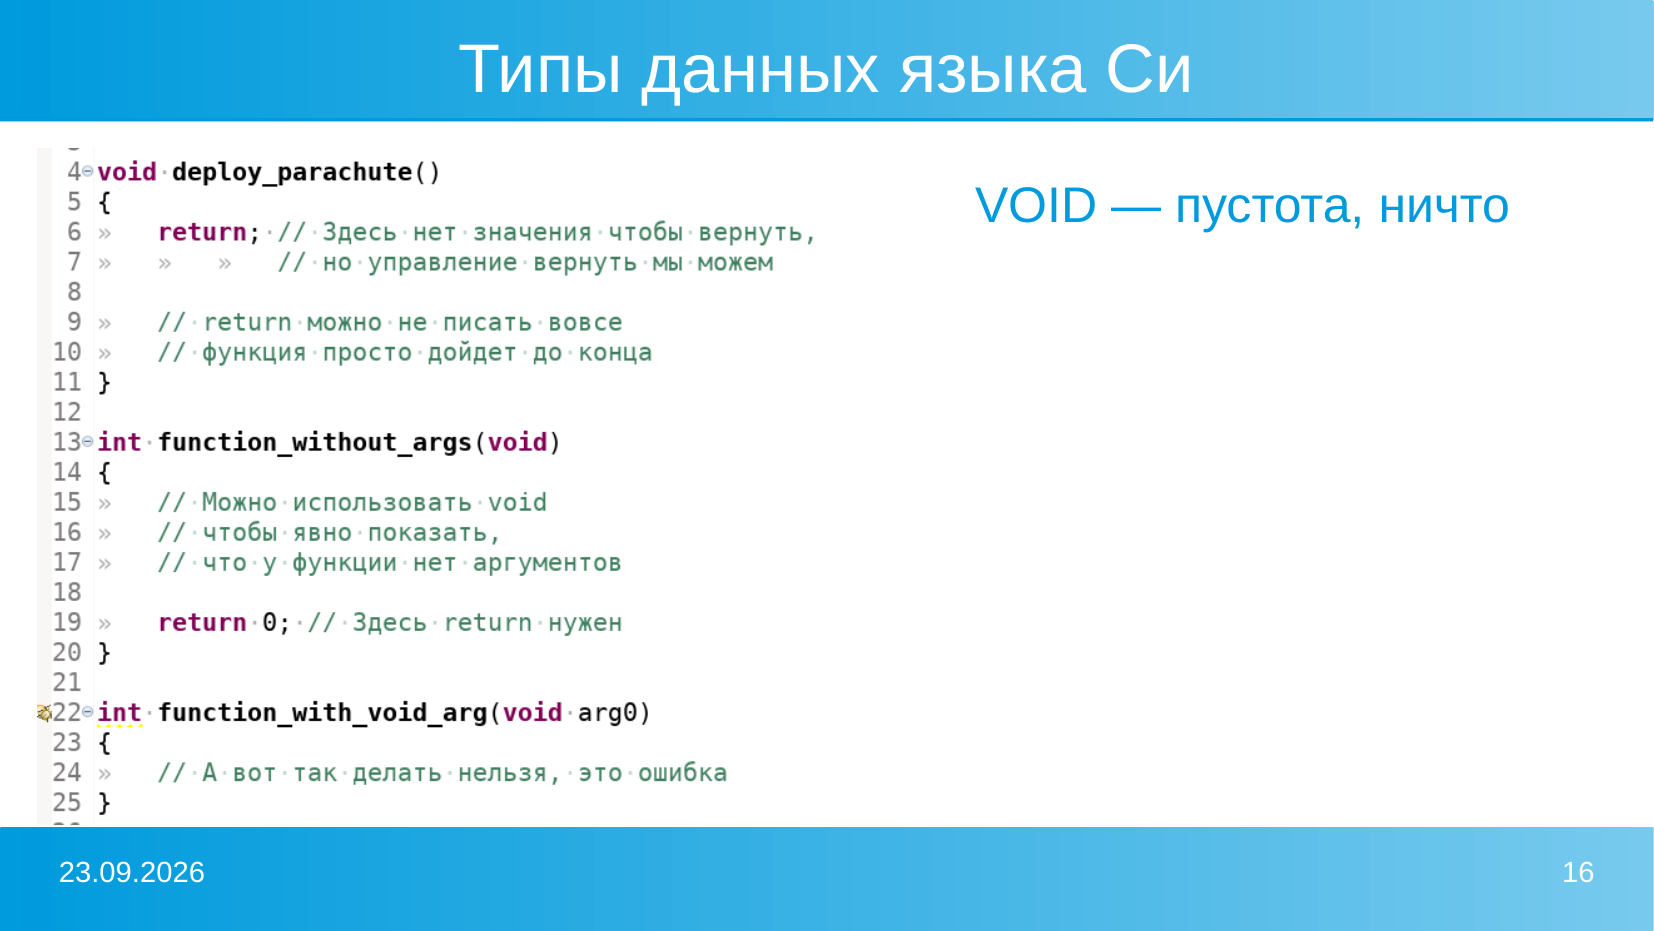

# Типы данных языка Си
VOID — пустота, ничто
16